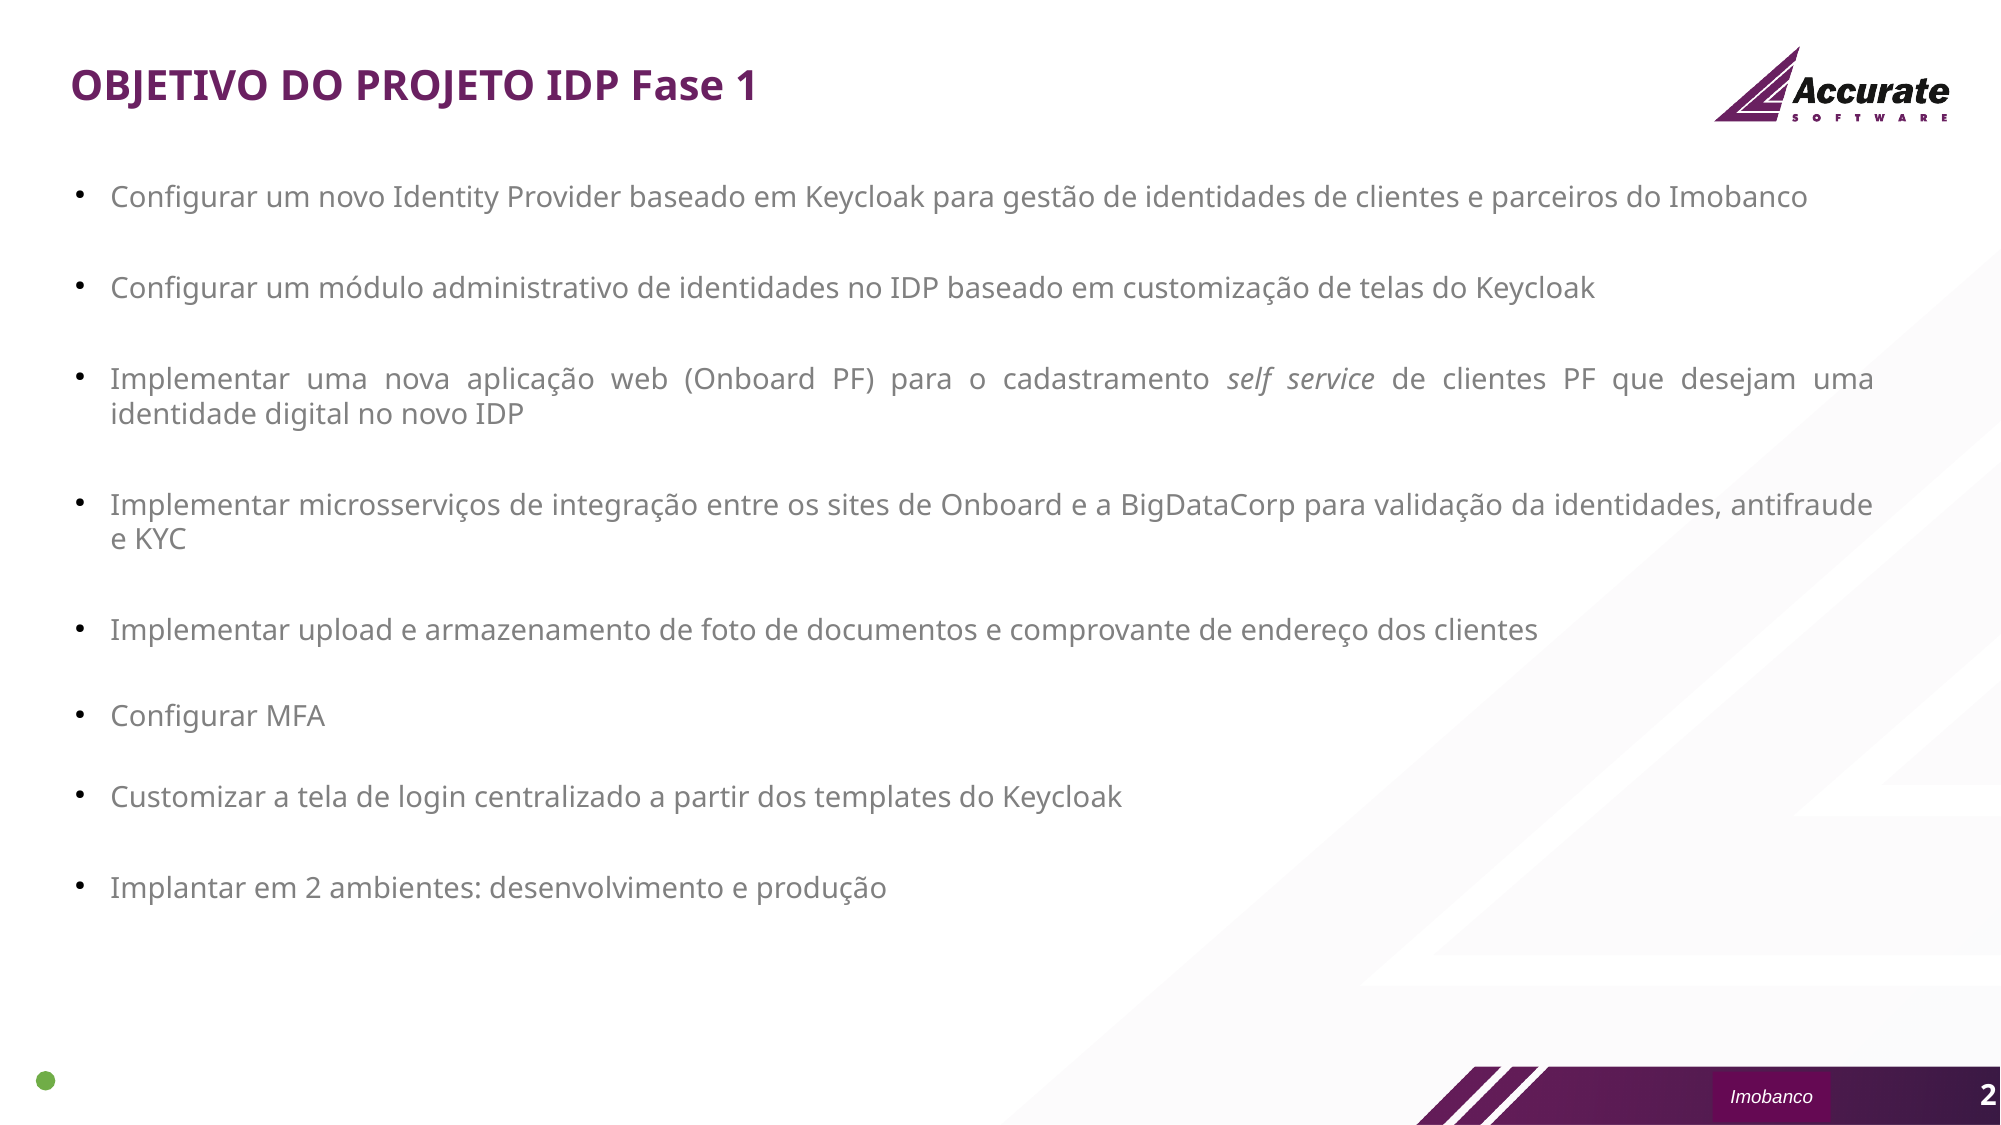

# OBJETIVO DO PROJETO IDP Fase 1
Configurar um novo Identity Provider baseado em Keycloak para gestão de identidades de clientes e parceiros do Imobanco
Configurar um módulo administrativo de identidades no IDP baseado em customização de telas do Keycloak
Implementar uma nova aplicação web (Onboard PF) para o cadastramento self service de clientes PF que desejam uma identidade digital no novo IDP
Implementar microsserviços de integração entre os sites de Onboard e a BigDataCorp para validação da identidades, antifraude e KYC
Implementar upload e armazenamento de foto de documentos e comprovante de endereço dos clientes
Configurar MFA
Customizar a tela de login centralizado a partir dos templates do Keycloak
Implantar em 2 ambientes: desenvolvimento e produção
Imobanco